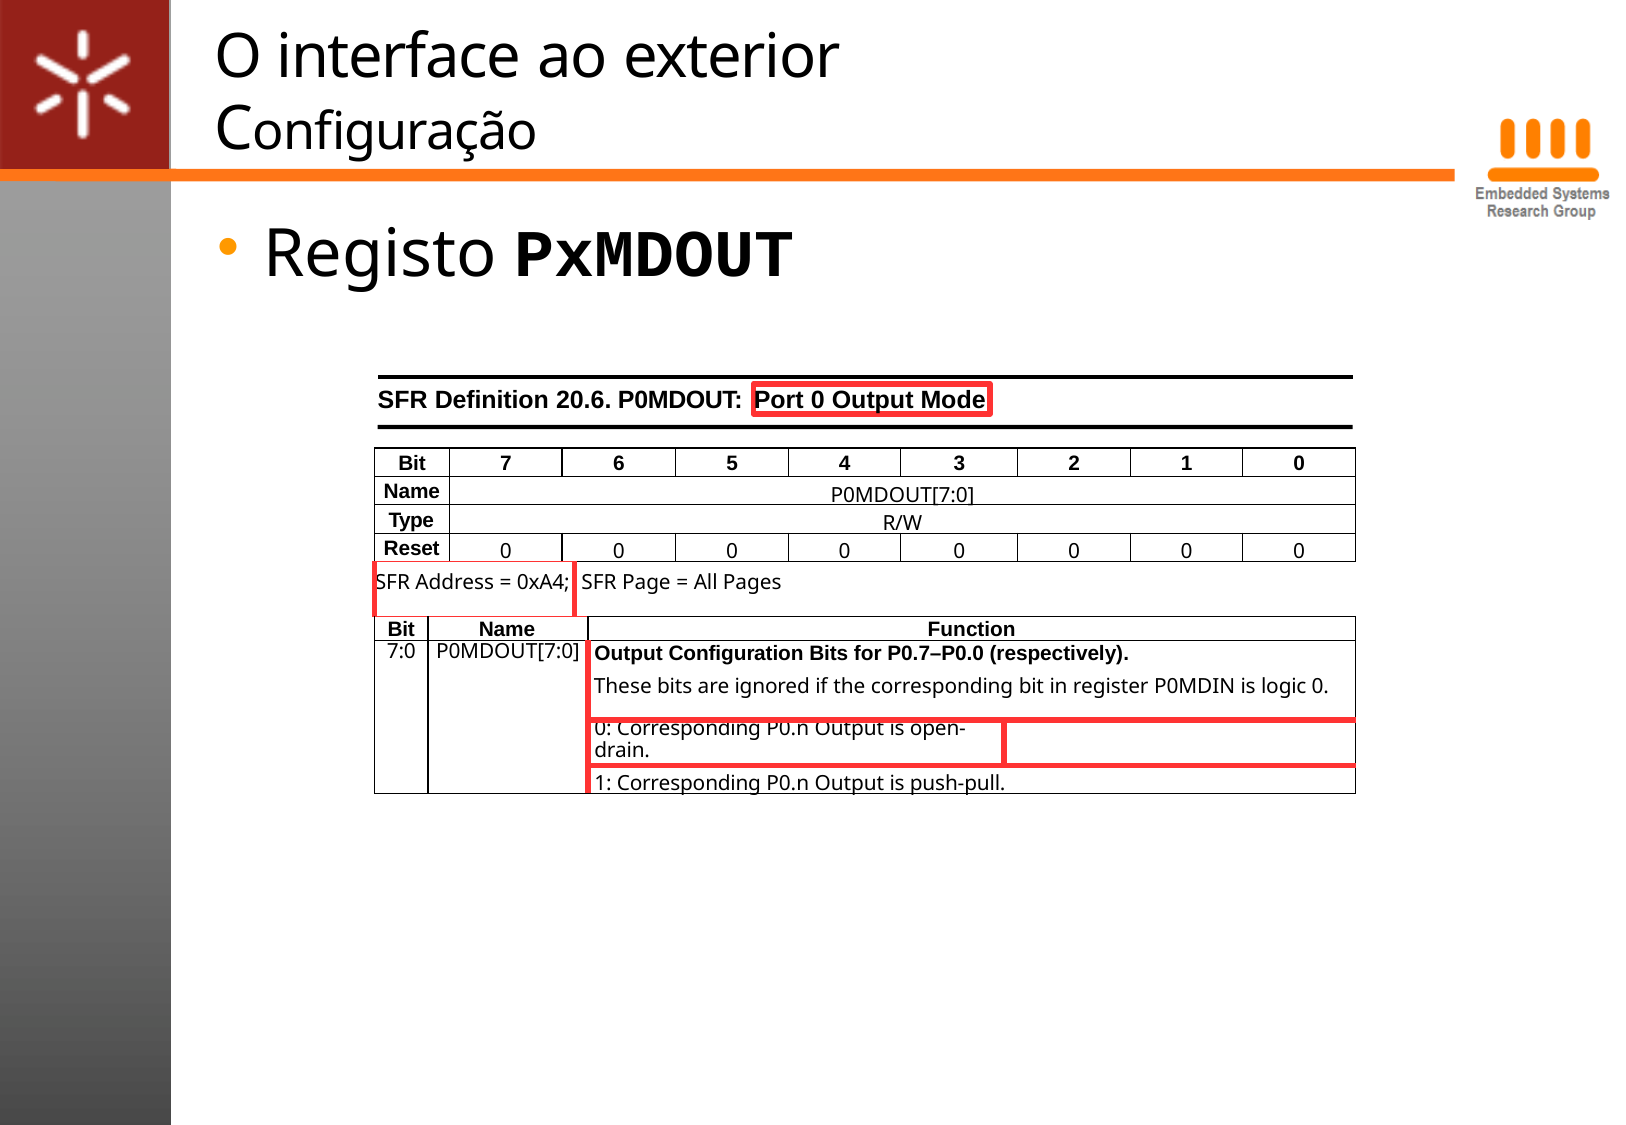

# O interface ao exterior Configuração
Registo PxMDOUT
SFR Definition 20.6. P0MDOUT:
Port 0 Output Mode
| Bit | | 7 | 6 | | | 5 | 4 | 3 | | 2 | 1 | 0 |
| --- | --- | --- | --- | --- | --- | --- | --- | --- | --- | --- | --- | --- |
| Name | | P0MDOUT[7:0] | | | | | | | | | | |
| Type | | R/W | | | | | | | | | | |
| Reset | | 0 | 0 | | | 0 | 0 | 0 | | 0 | 0 | 0 |
| SFR Address = 0xA4; | | | | SFR Page = All Pages | | | | | | | | |
| Bit | Name | | | | Function | | | | | | | |
| 7:0 | P0MDOUT[7:0] | | | | Output Configuration Bits for P0.7–P0.0 (respectively). These bits are ignored if the corresponding bit in register P0MDIN is logic 0. | | | | | | | |
| | | | | | 0: Corresponding P0.n Output is open-drain. | | | | | | | |
| | | | | | 1: Corresponding P0.n Output is push-pull. | | | | | | | |